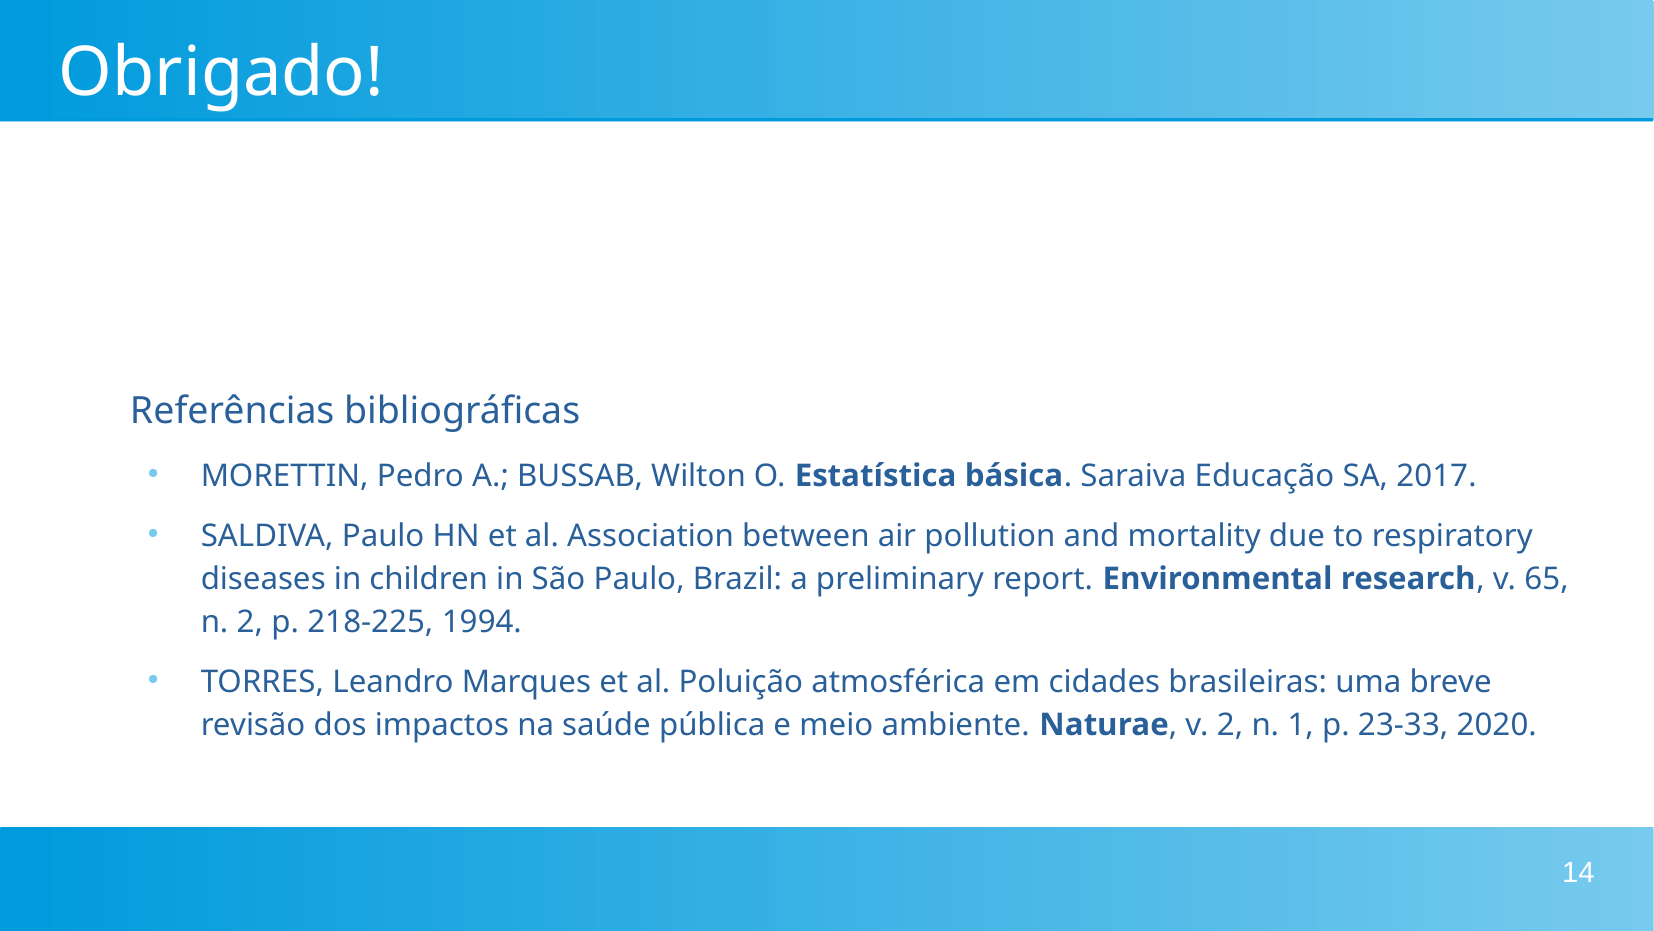

# Obrigado!
Referências bibliográficas
MORETTIN, Pedro A.; BUSSAB, Wilton O. Estatística básica. Saraiva Educação SA, 2017.
SALDIVA, Paulo HN et al. Association between air pollution and mortality due to respiratory diseases in children in São Paulo, Brazil: a preliminary report. Environmental research, v. 65, n. 2, p. 218-225, 1994.
TORRES, Leandro Marques et al. Poluição atmosférica em cidades brasileiras: uma breve revisão dos impactos na saúde pública e meio ambiente. Naturae, v. 2, n. 1, p. 23-33, 2020.
14